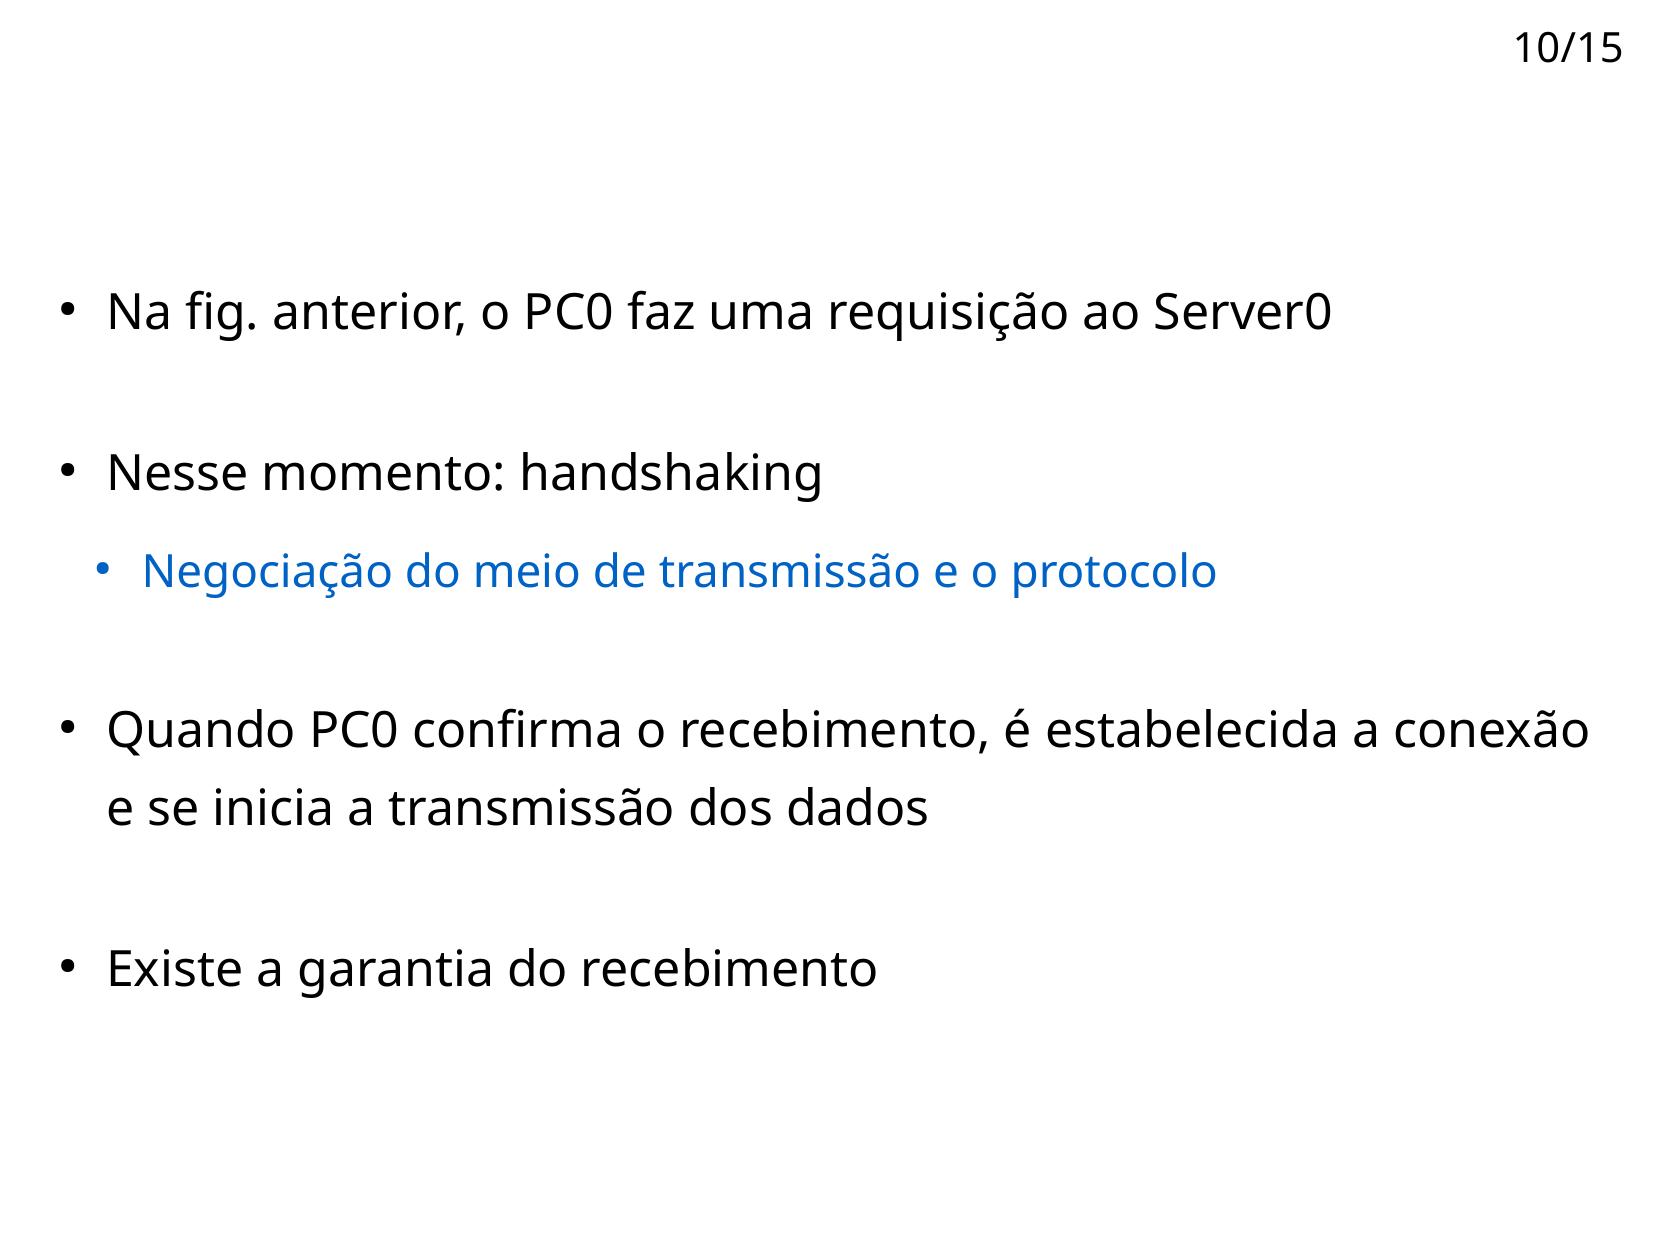

10
#
Na fig. anterior, o PC0 faz uma requisição ao Server0
Nesse momento: handshaking
Negociação do meio de transmissão e o protocolo
Quando PC0 confirma o recebimento, é estabelecida a conexão e se inicia a transmissão dos dados
Existe a garantia do recebimento